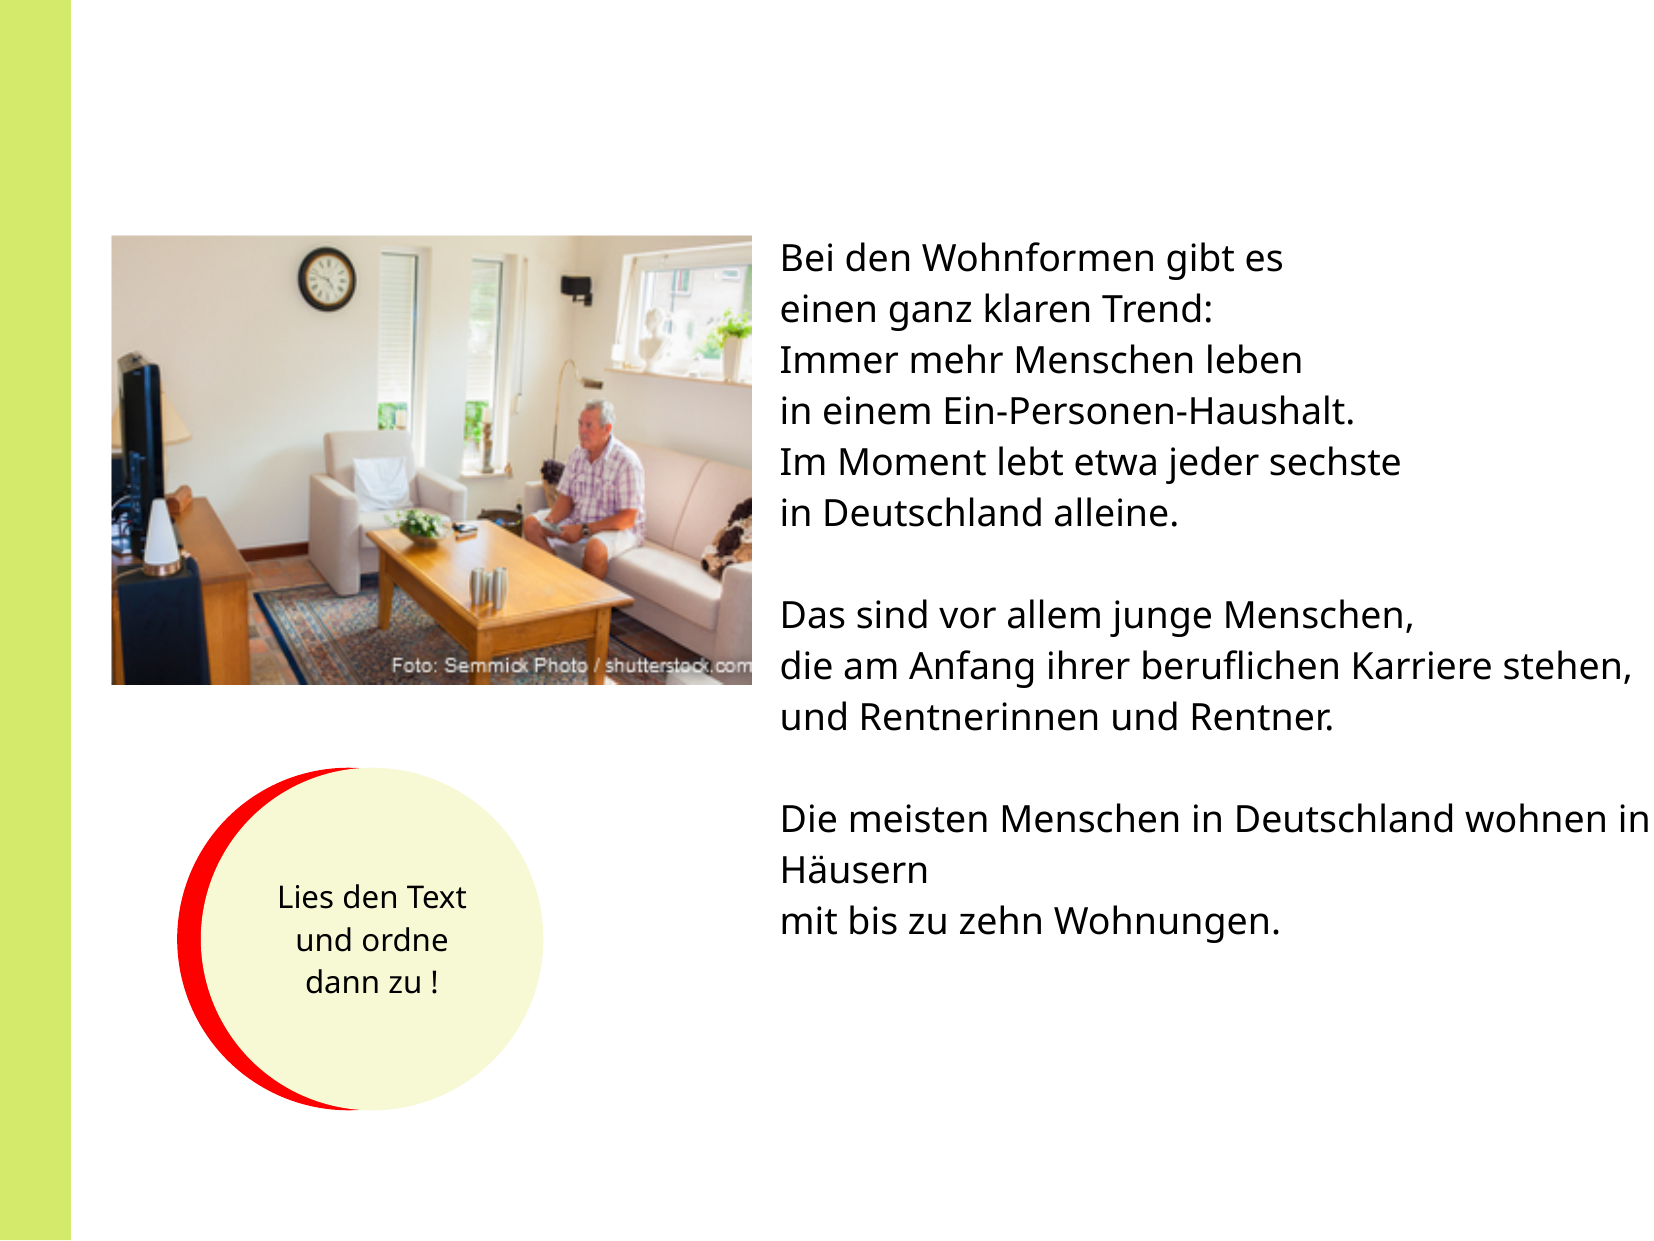

# Bei den Wohnformen gibt es einen ganz klaren Trend: Immer mehr Menschen leben in einem Ein-Personen-Haushalt. Im Moment lebt etwa jeder sechste in Deutschland alleine. Das sind vor allem junge Menschen, die am Anfang ihrer beruflichen Karriere stehen, und Rentnerinnen und Rentner. Die meisten Menschen in Deutschland wohnen in Häusern mit bis zu zehn Wohnungen.
Lies den Text
und ordne
dann zu !